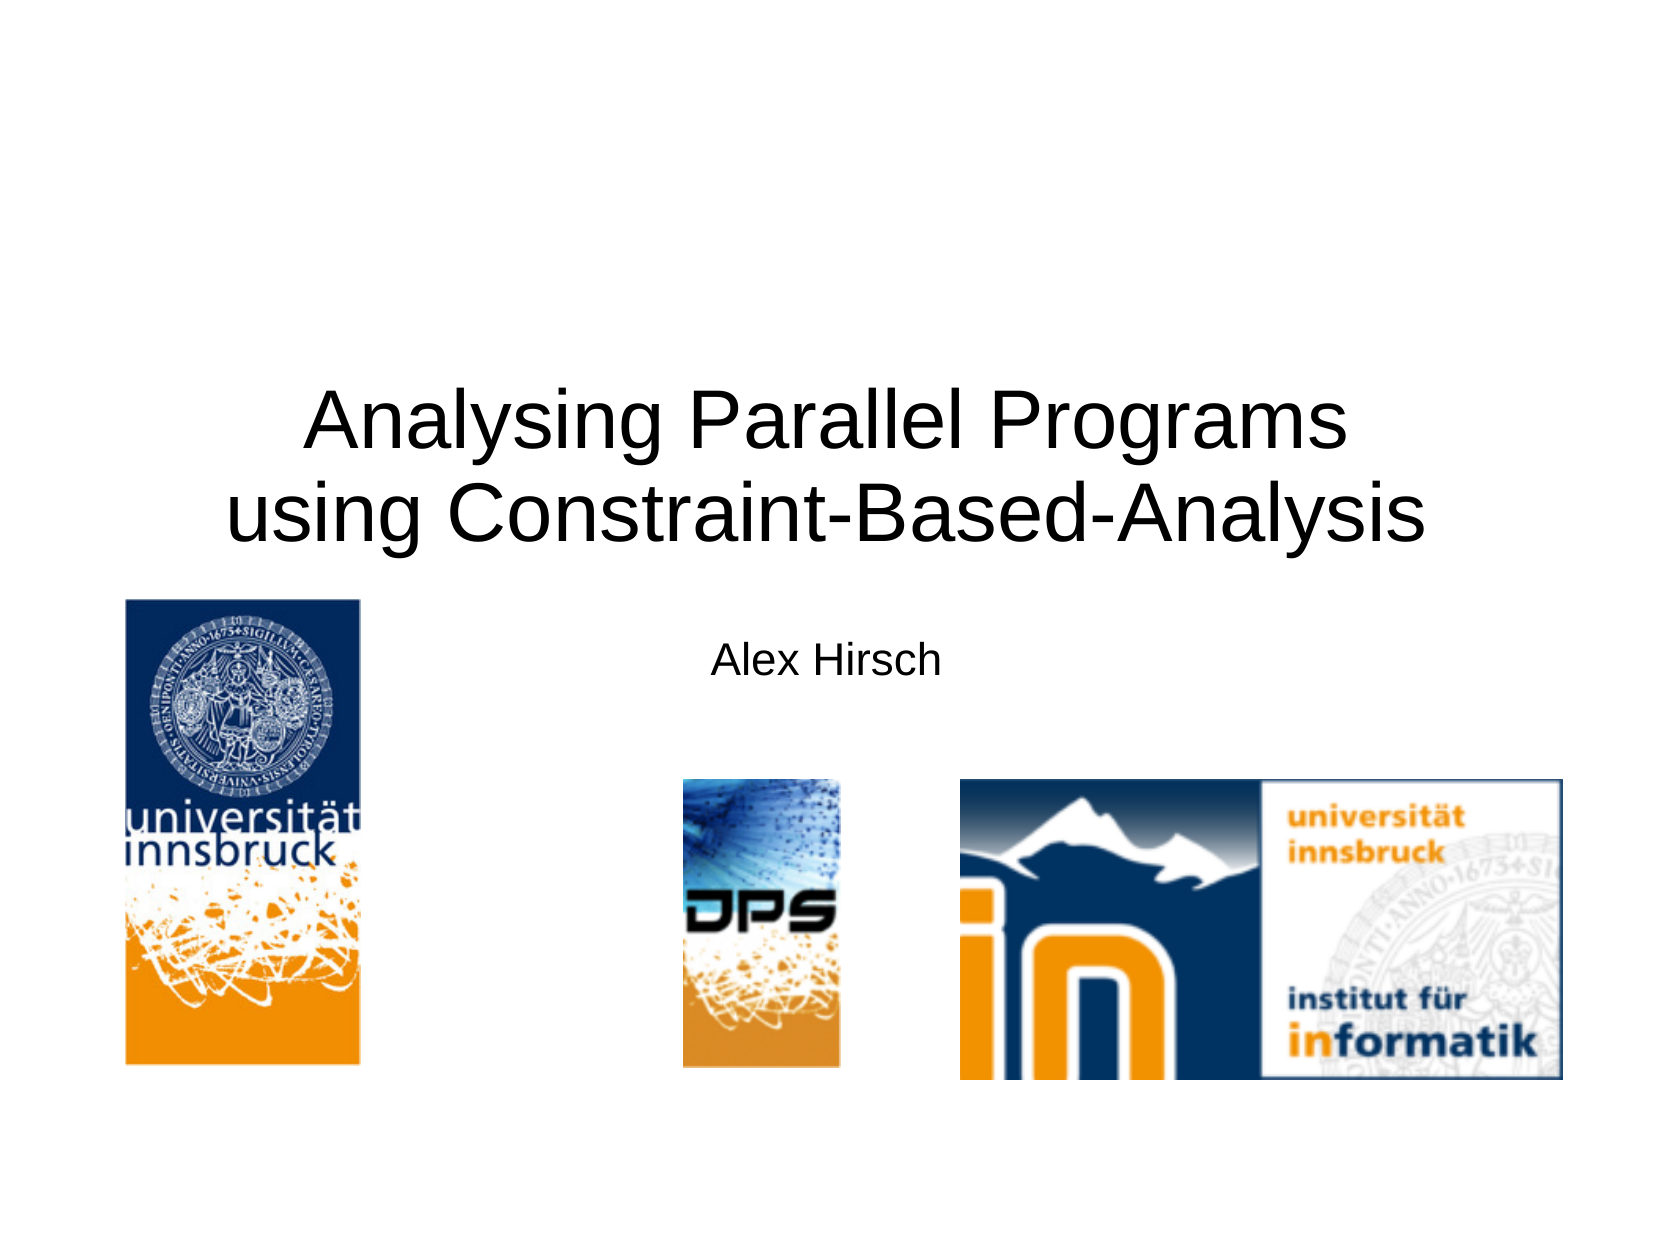

# Analysing Parallel Programs using Constraint-Based-Analysis
Alex Hirsch